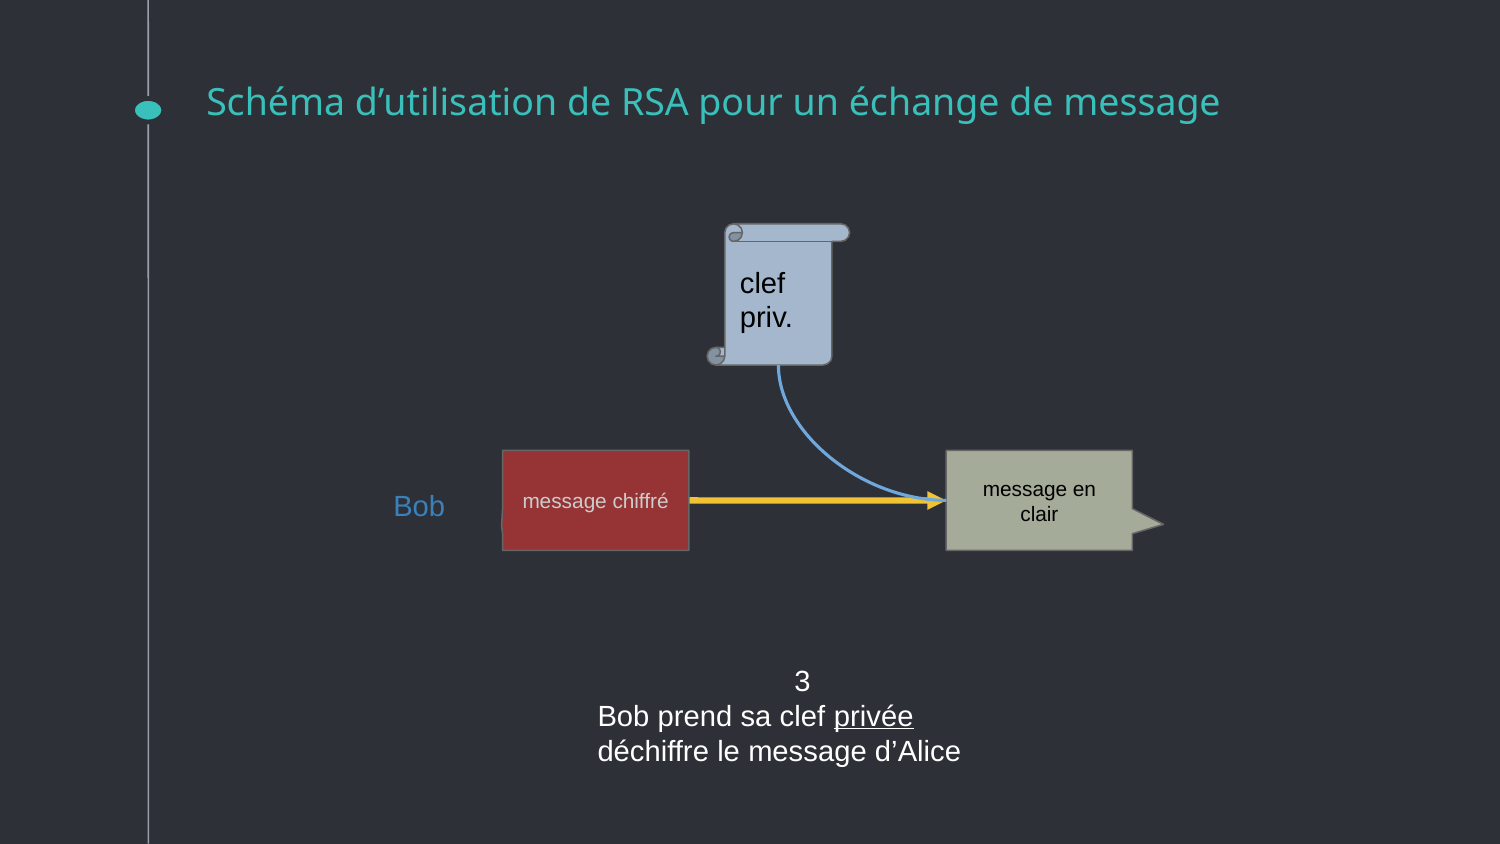

# Schéma d’utilisation de RSA pour un échange de message
clef priv.
message chiffré
message en clair
Bob
3
Bob prend sa clef privée déchiffre le message d’Alice